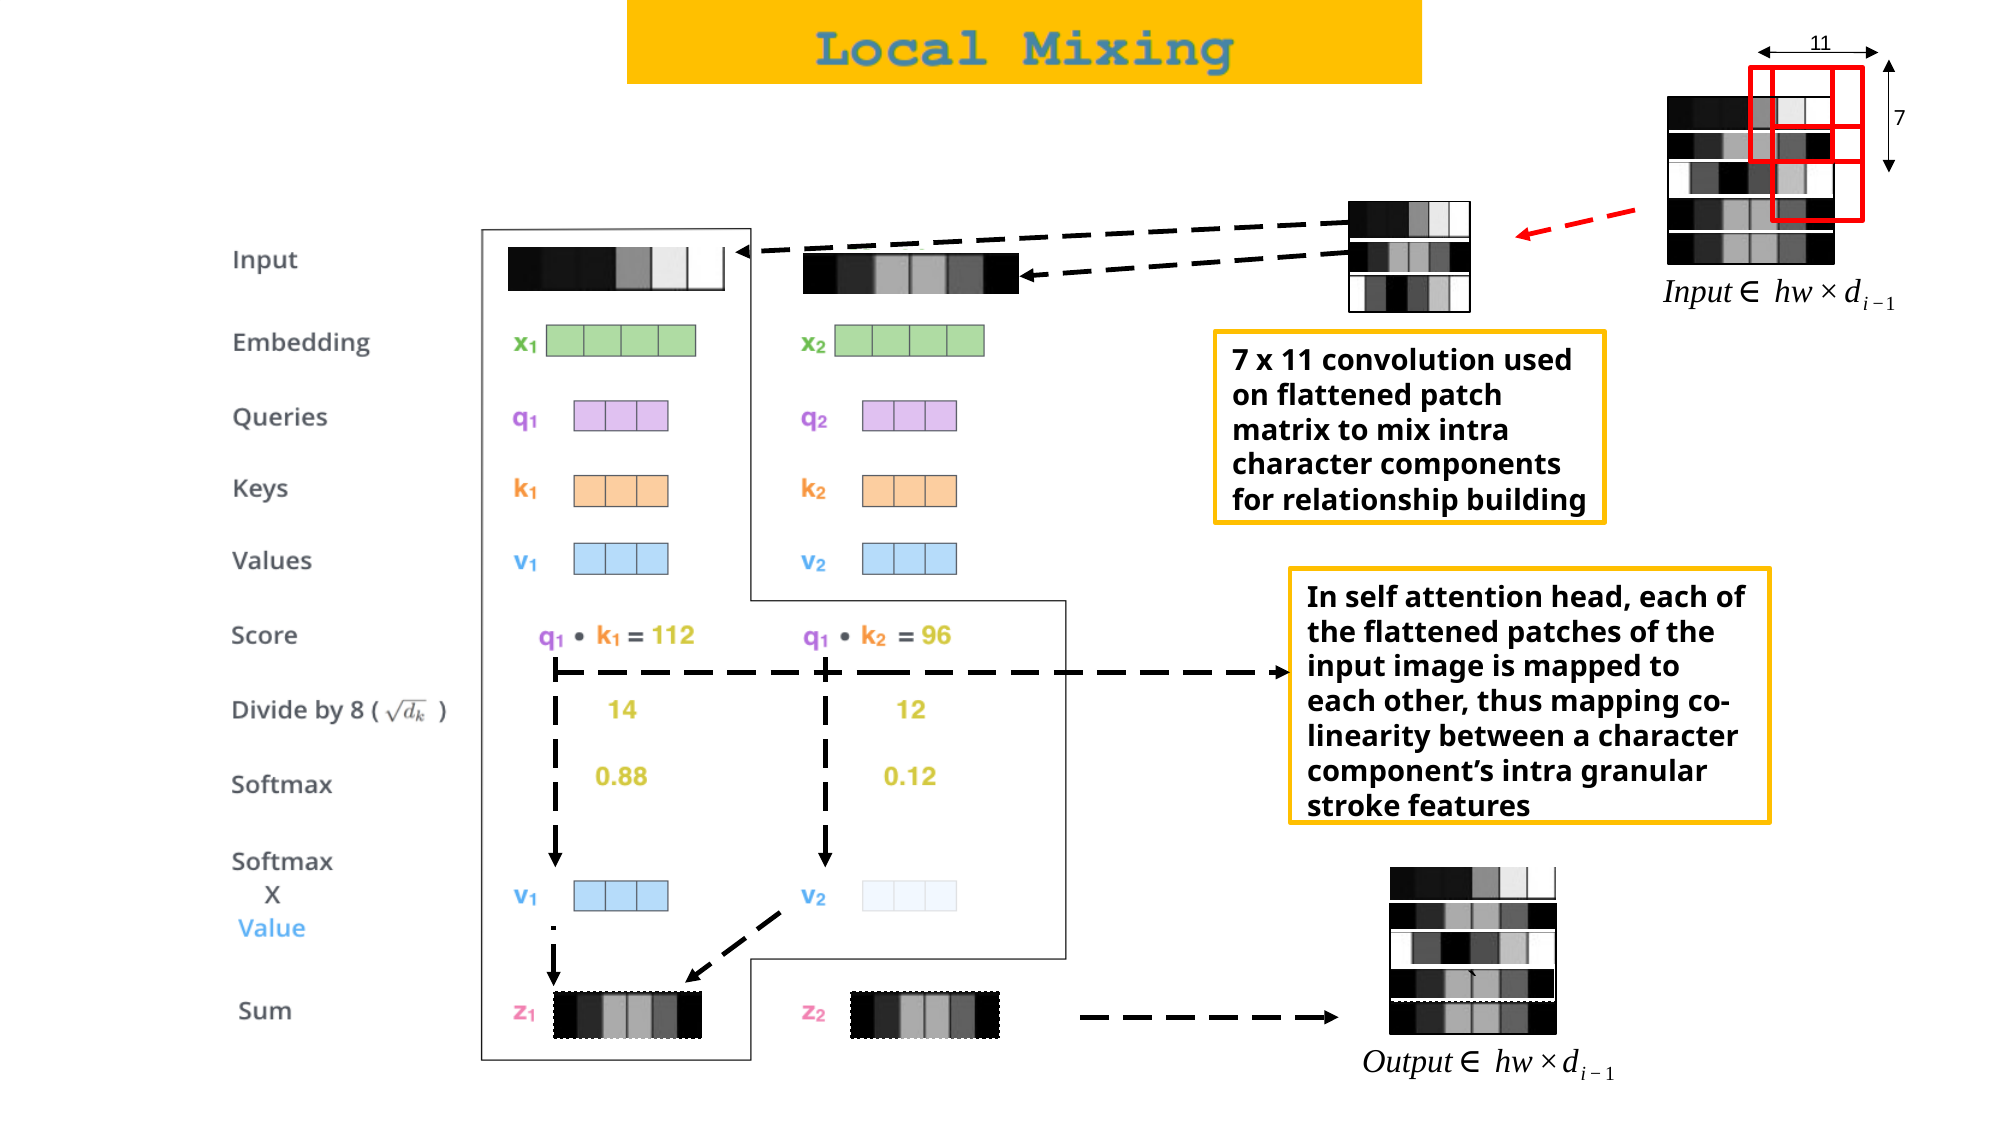

11
7
7 x 11 convolution used on flattened patch matrix to mix intra character components for relationship building
In self attention head, each of the flattened patches of the input image is mapped to each other, thus mapping co-linearity between a character component’s intra granular stroke features
`